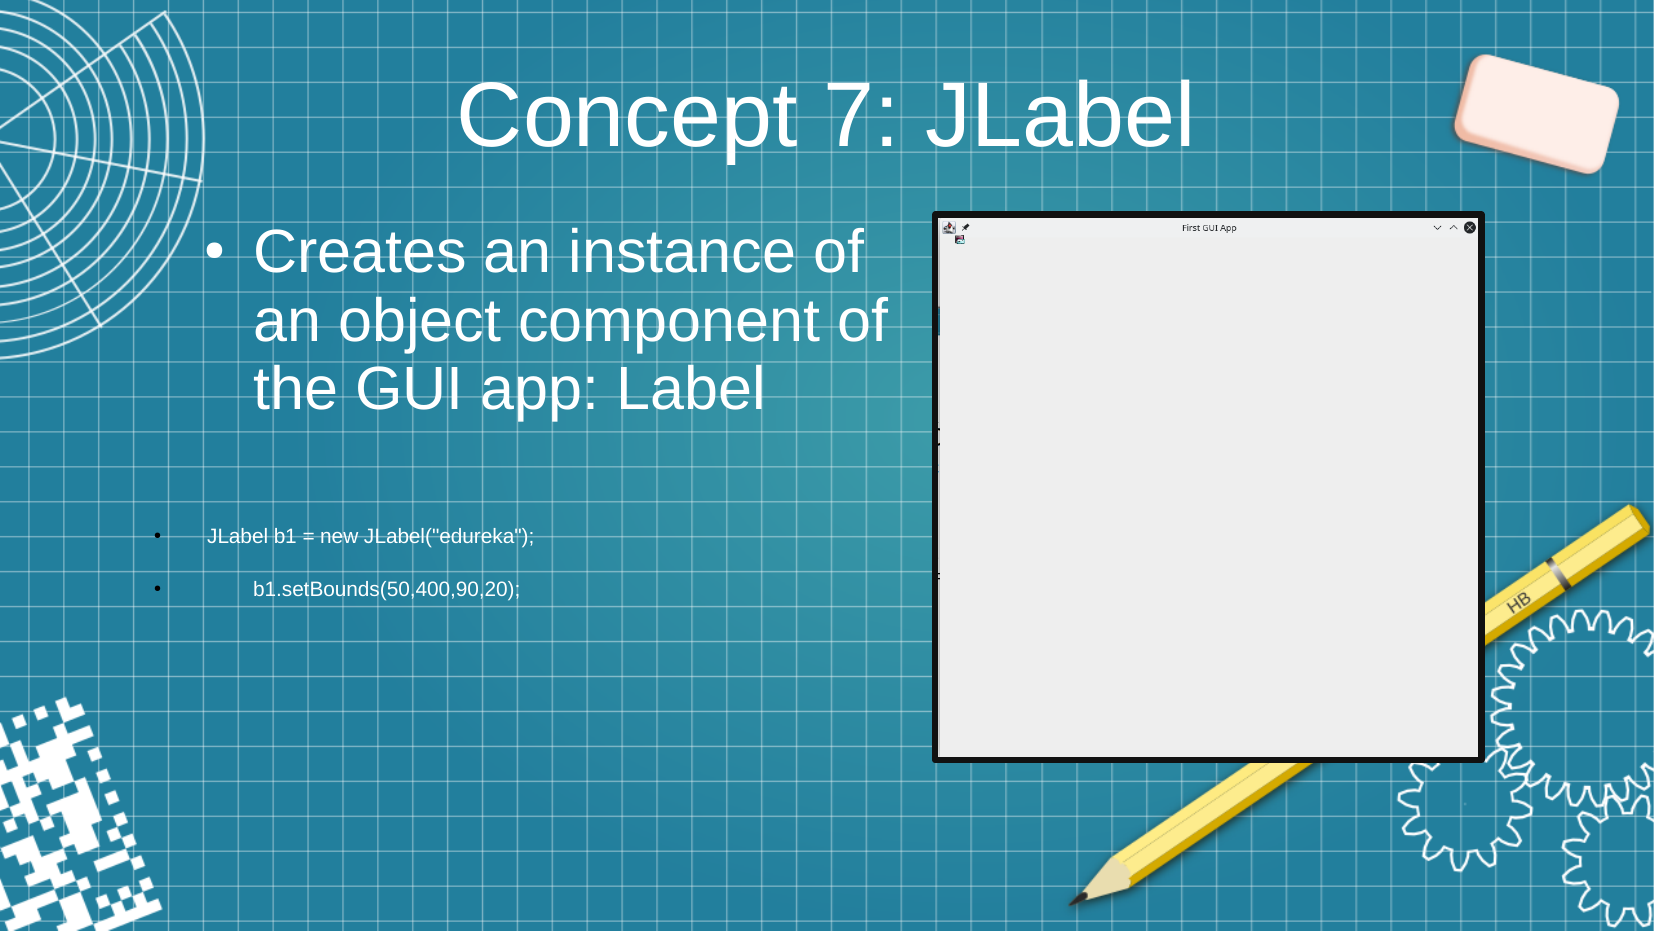

# Concept 7: JLabel
Creates an instance of an object component of the GUI app: Label
JLabel b1 = new JLabel("edureka");
 b1.setBounds(50,400,90,20);